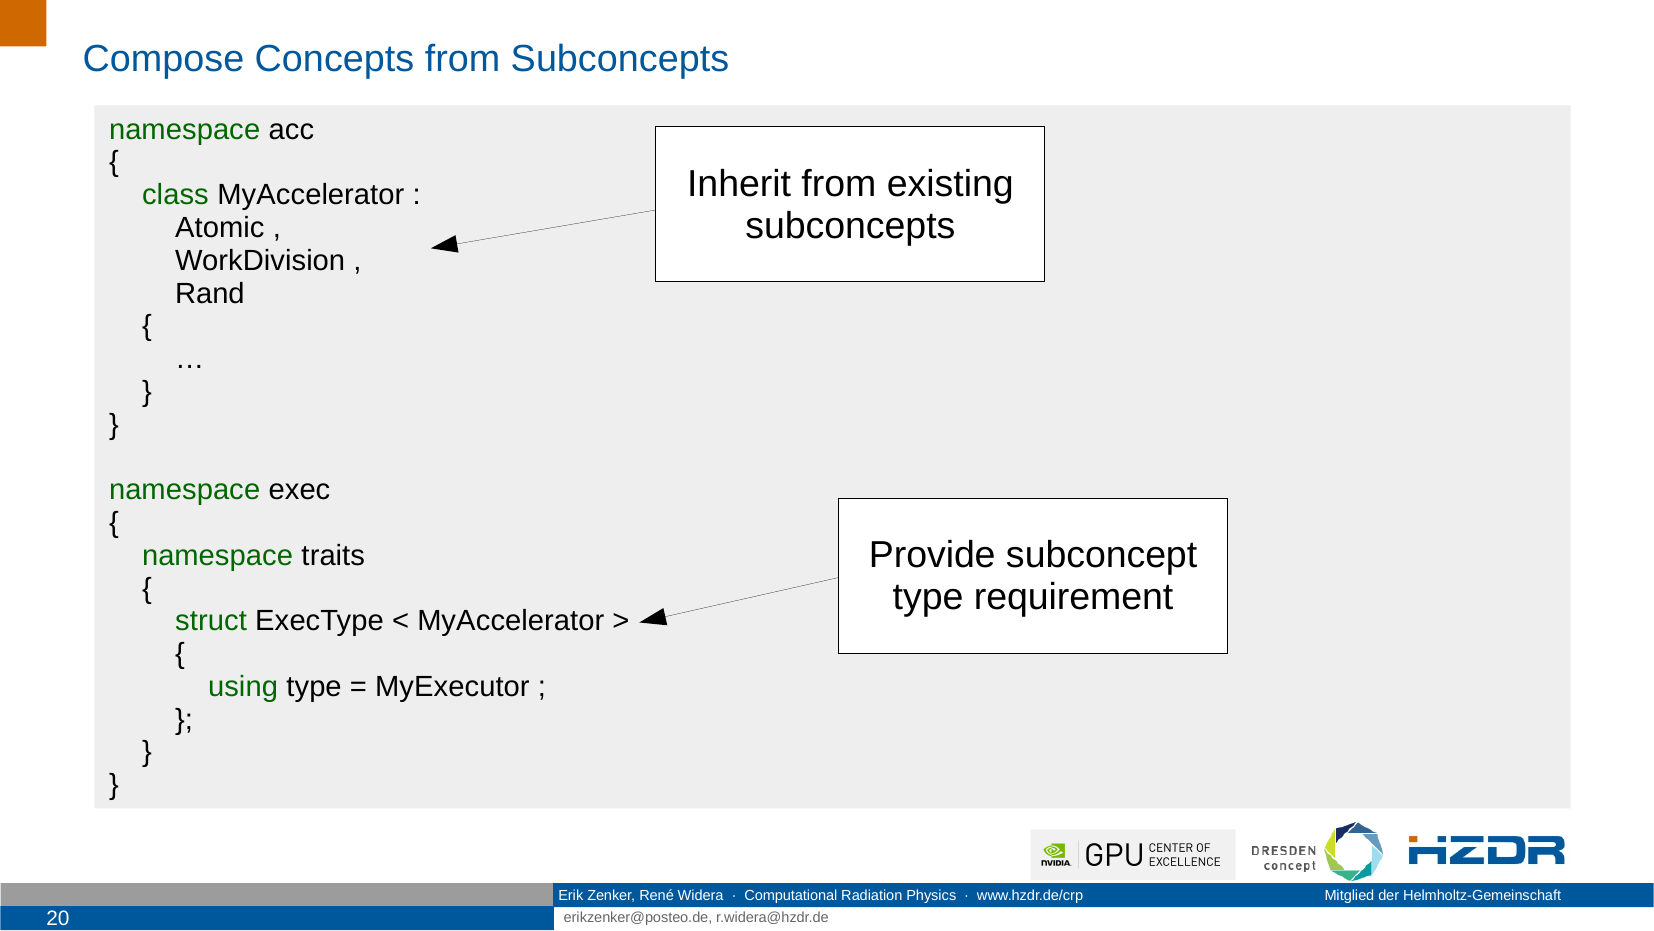

# Compose Concepts from Subconcepts
namespace acc
{
 class MyAccelerator :
 Atomic ,
 WorkDivision ,
 Rand
 {
 …
 }
}
namespace exec
{
 namespace traits
 {
 struct ExecType < MyAccelerator >
 {
 using type = MyExecutor ;
 };
 }
}
Inherit from existing
subconcepts
Provide subconcept
type requirement